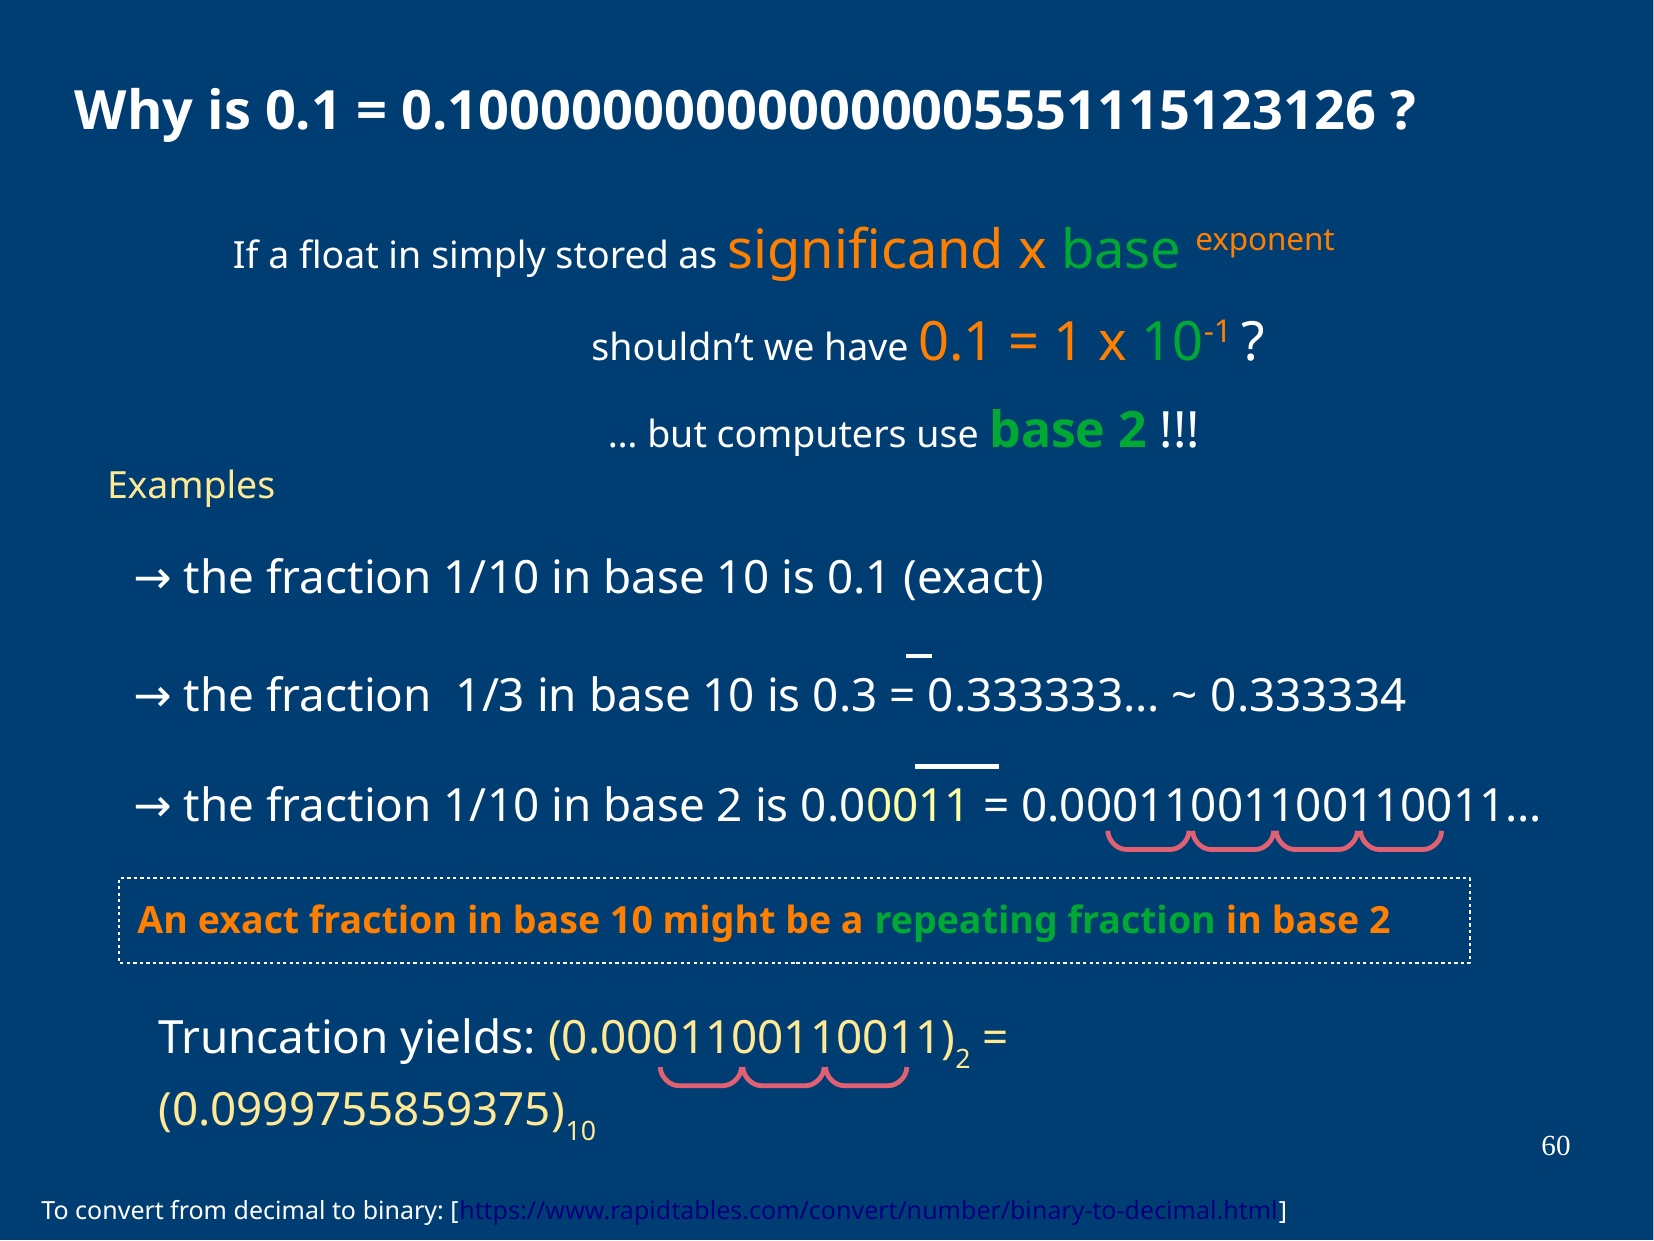

Why is 0.1 = 0.100000000000000005551115123126 ?
If a float in simply stored as significand x base exponent
				 shouldn’t we have 0.1 = 1 x 10-1 ?
					… but computers use base 2 !!!
Examples
→ the fraction 1/10 in base 10 is 0.1 (exact)
→ the fraction 1/3 in base 10 is 0.3 = 0.333333… ~ 0.333334
→ the fraction 1/10 in base 2 is 0.00011 = 0.00011001100110011…
An exact fraction in base 10 might be a repeating fraction in base 2
Truncation yields: (0.0001100110011)2 = (0.0999755859375)10
To convert from decimal to binary: [https://www.rapidtables.com/convert/number/binary-to-decimal.html]